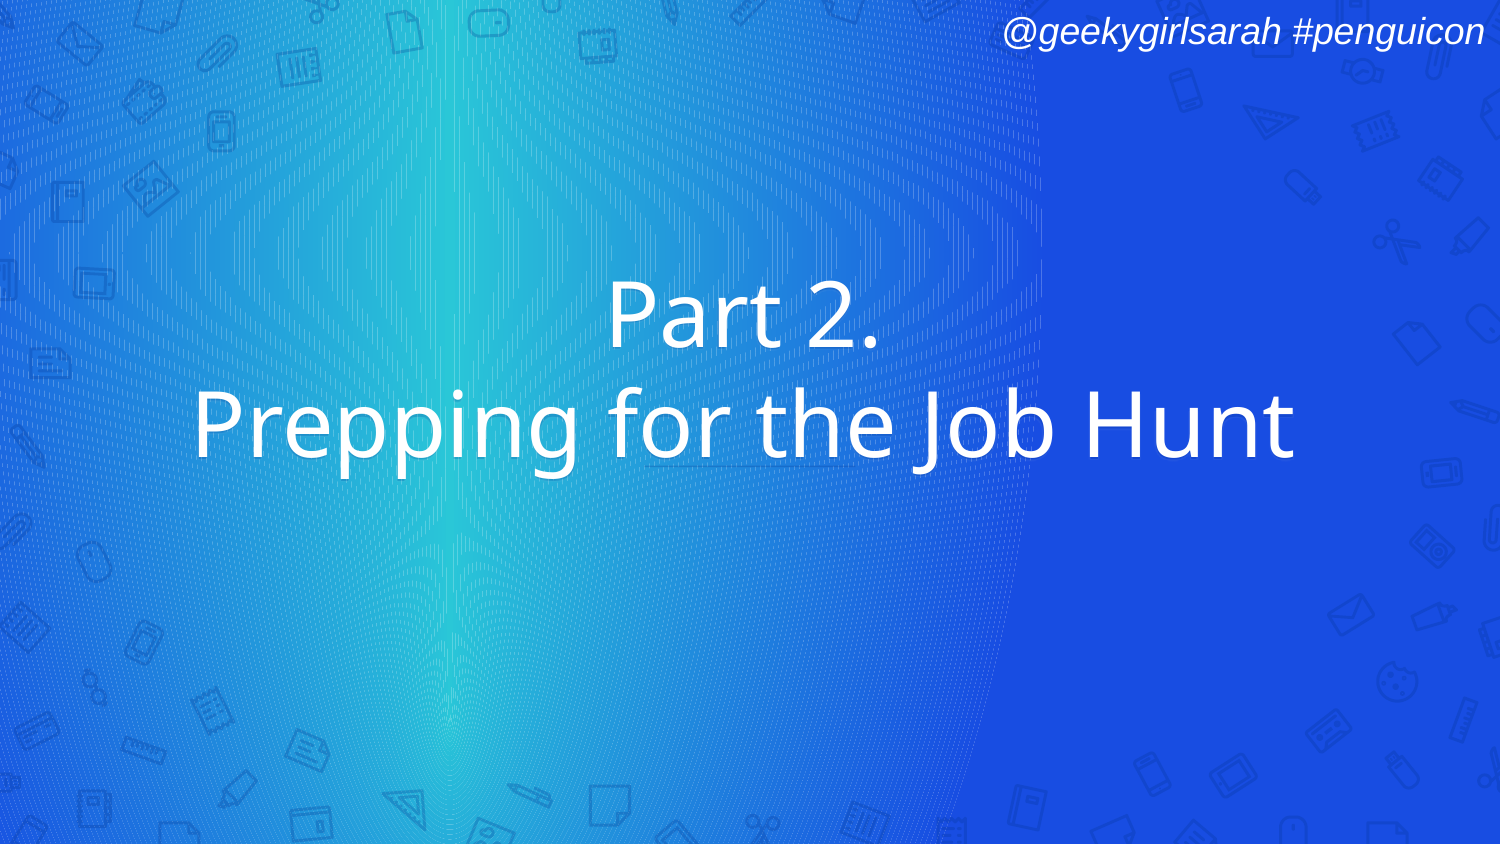

# Part 2. Prepping for the Job Hunt